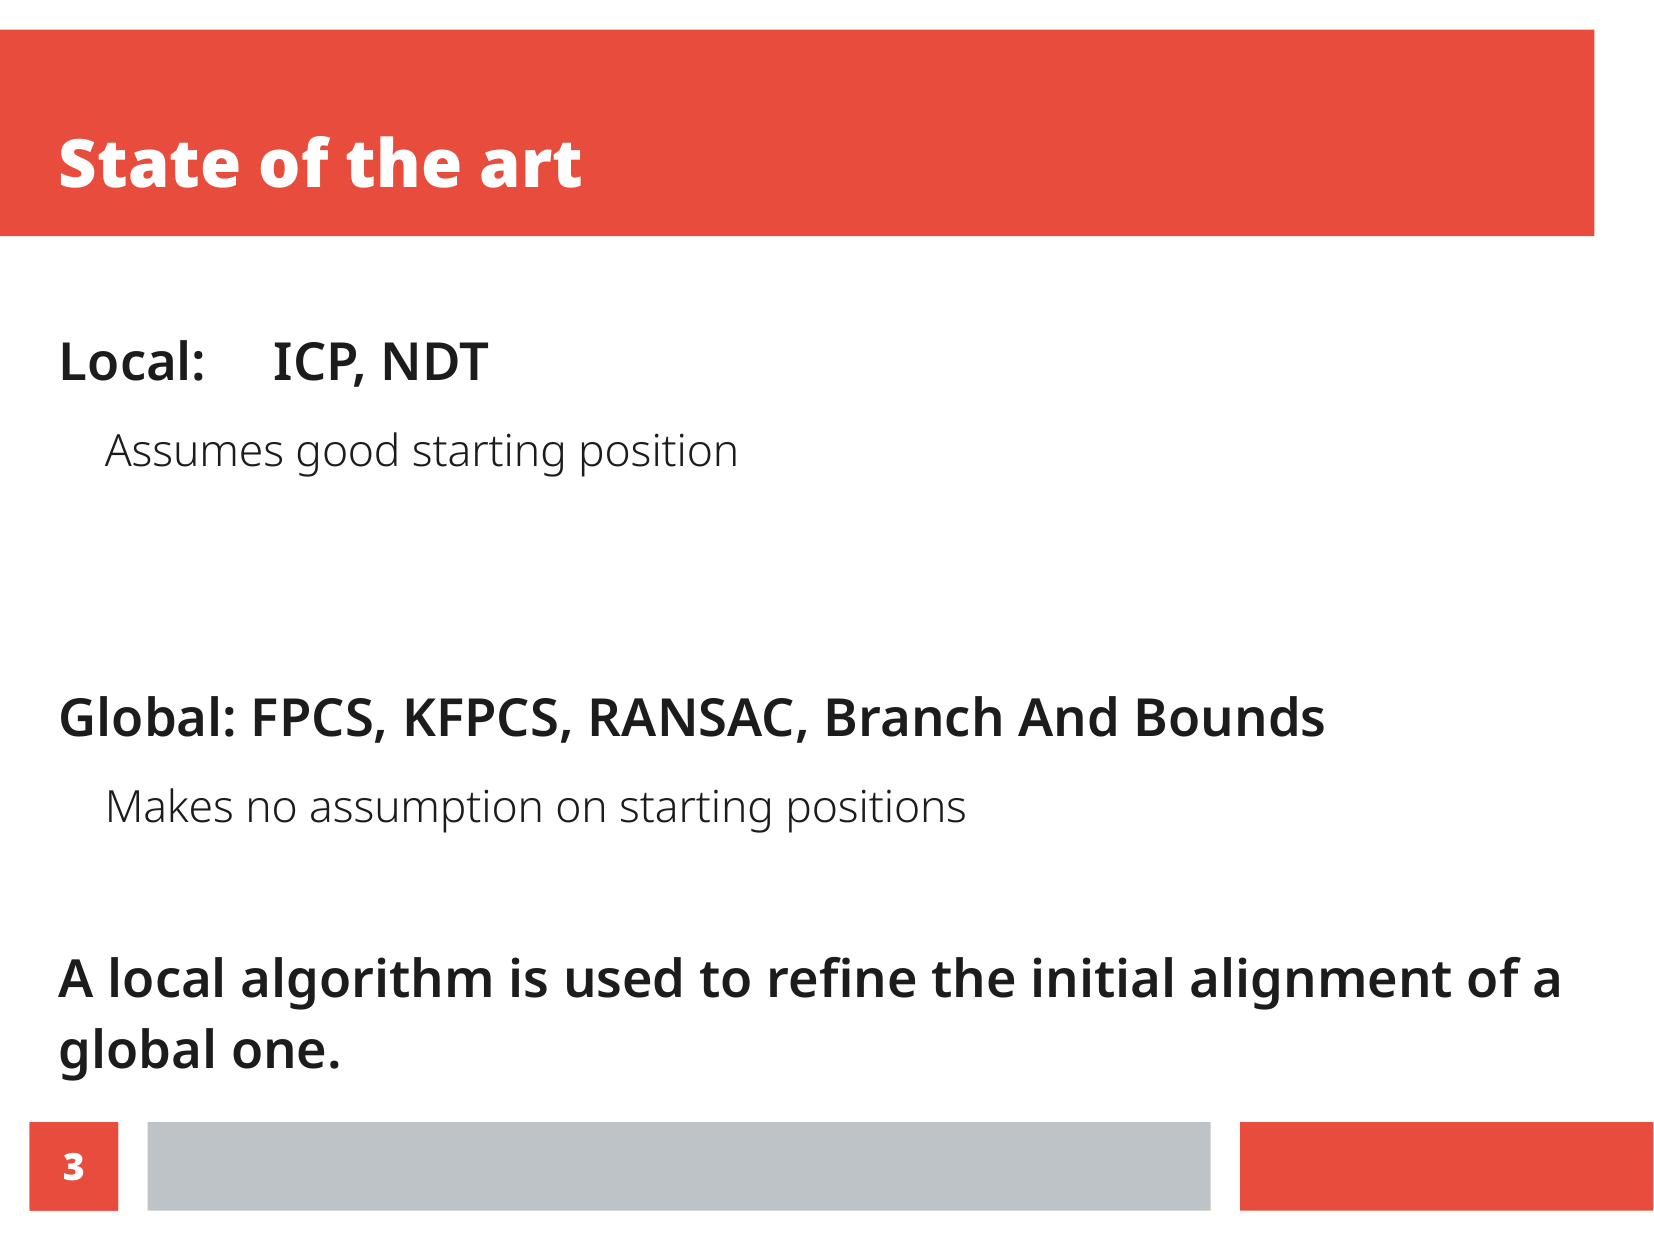

# State of the art
Local:	ICP, NDT
Assumes good starting position
Global: FPCS, KFPCS, RANSAC, Branch And Bounds
Makes no assumption on starting positions
A local algorithm is used to refine the initial alignment of a global one.
3